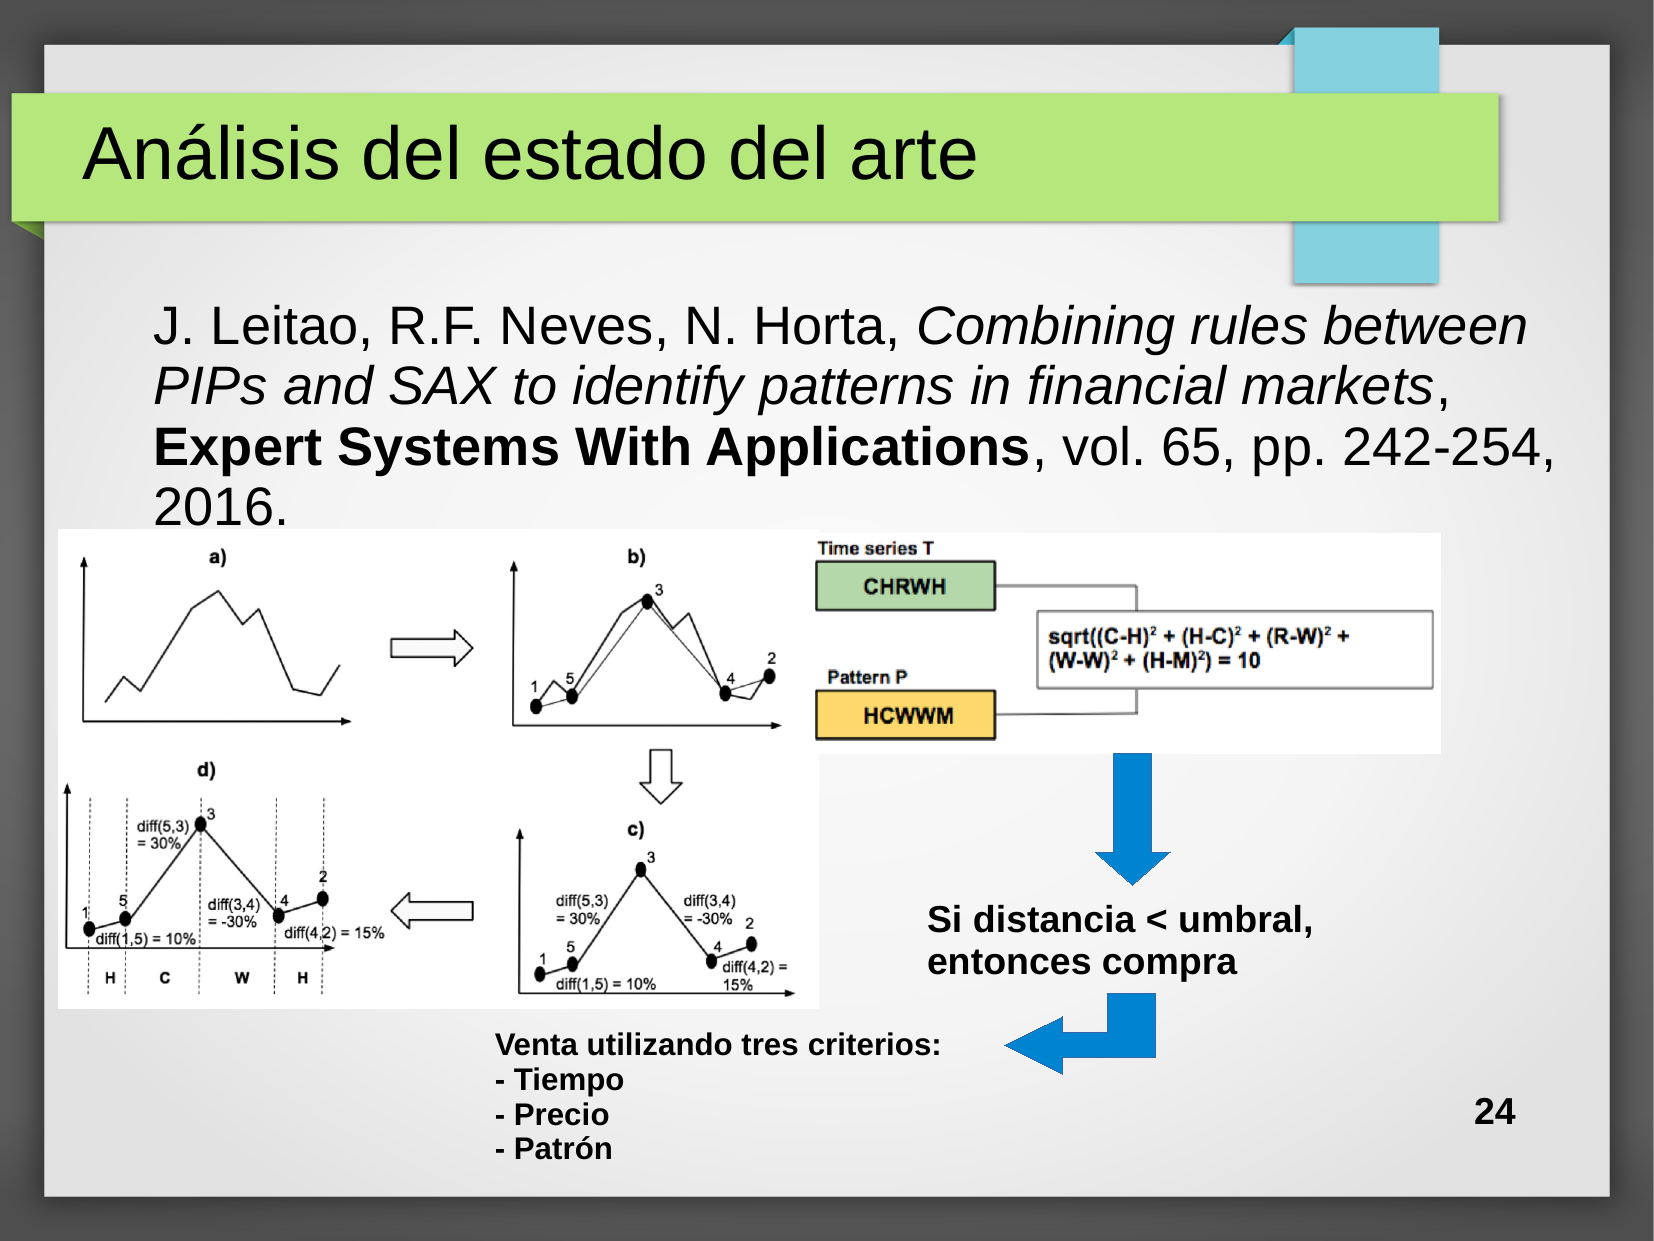

# Análisis del estado del arte
J. Leitao, R.F. Neves, N. Horta, Combining rules between PIPs and SAX to identify patterns in financial markets, Expert Systems With Applications, vol. 65, pp. 242-254, 2016.
Si distancia < umbral, entonces compra
Venta utilizando tres criterios:
- Tiempo
- Precio
- Patrón